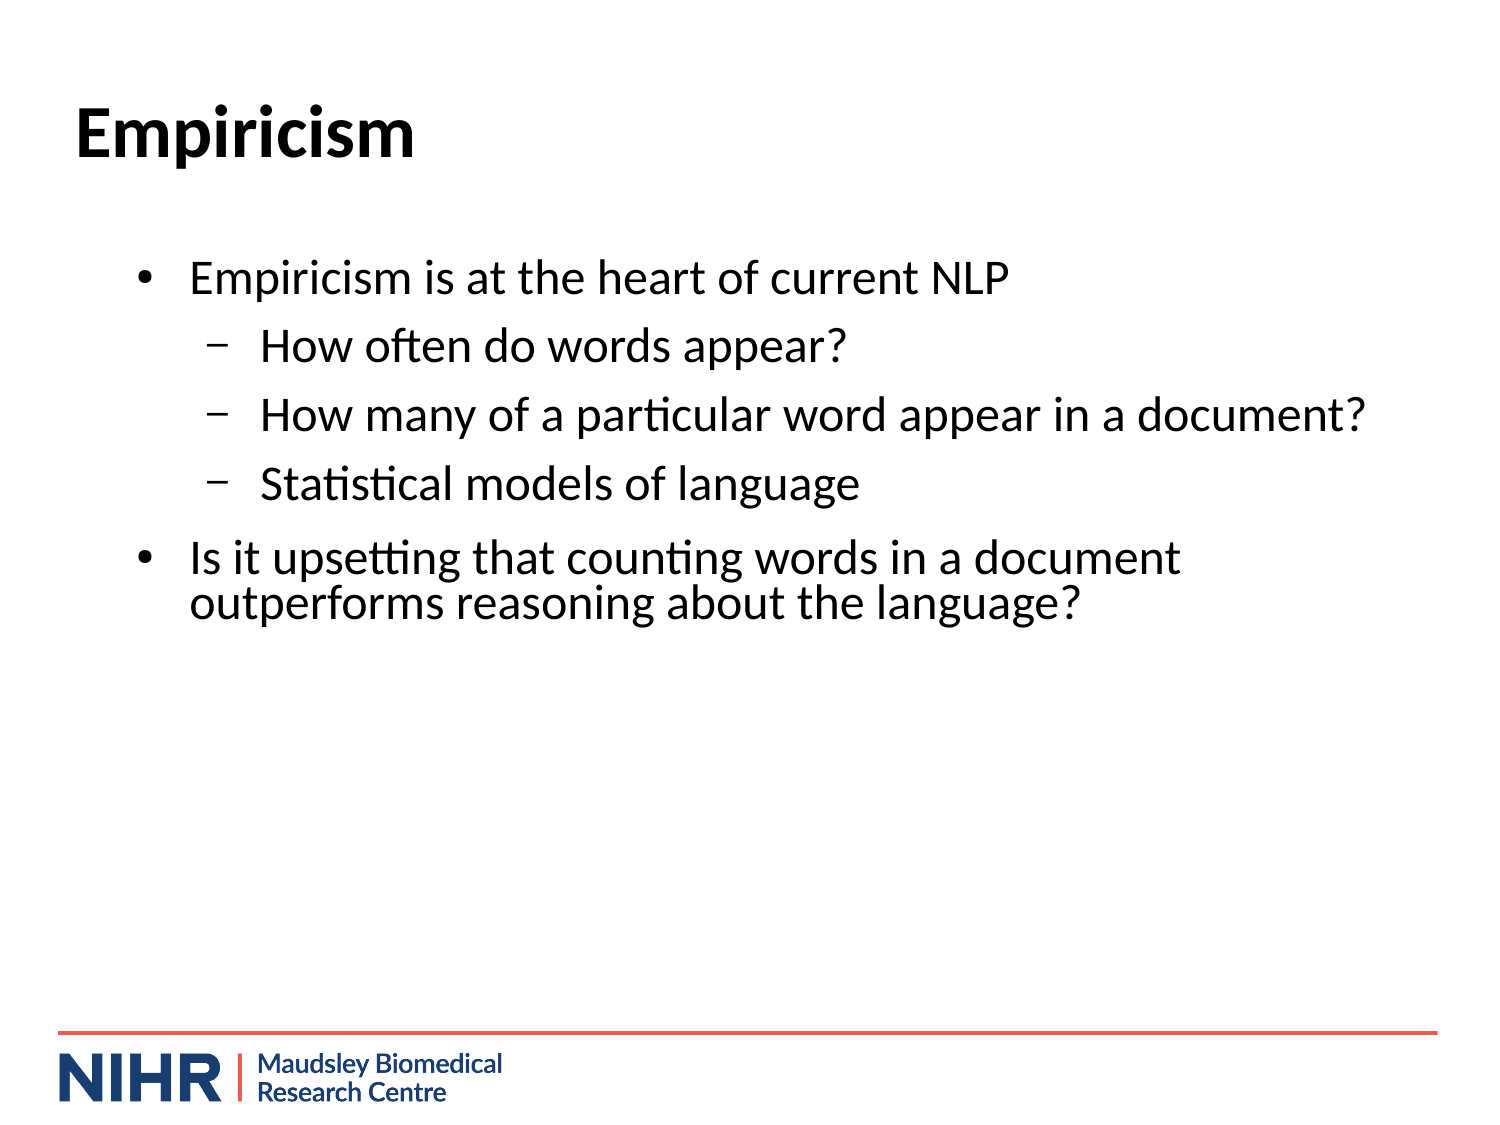

# Empiricism
Empiricism is at the heart of current NLP
How often do words appear?
How many of a particular word appear in a document?
Statistical models of language
Is it upsetting that counting words in a document outperforms reasoning about the language?